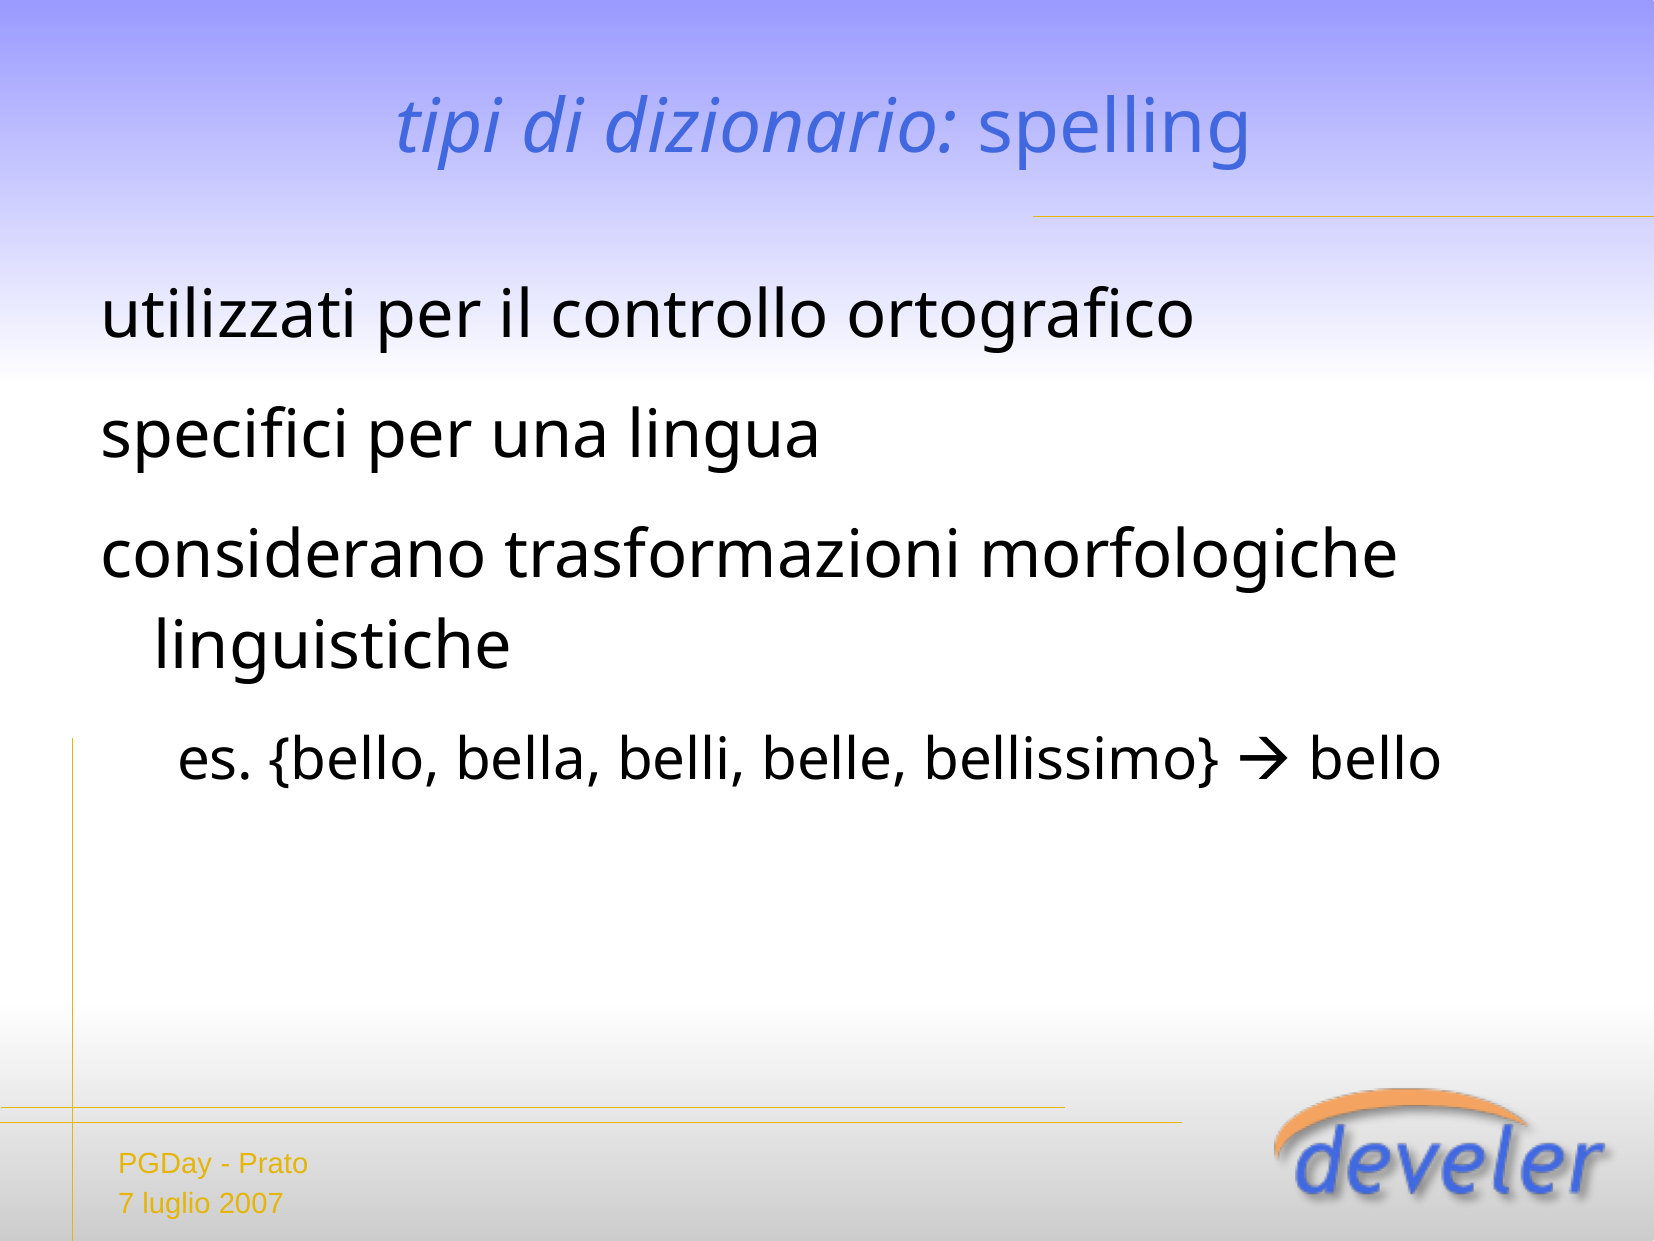

# tipi di dizionario: spelling
utilizzati per il controllo ortografico
specifici per una lingua
considerano trasformazioni morfologiche linguistiche
es. {bello, bella, belli, belle, bellissimo}  bello
PGDay - Prato
7 luglio 2007